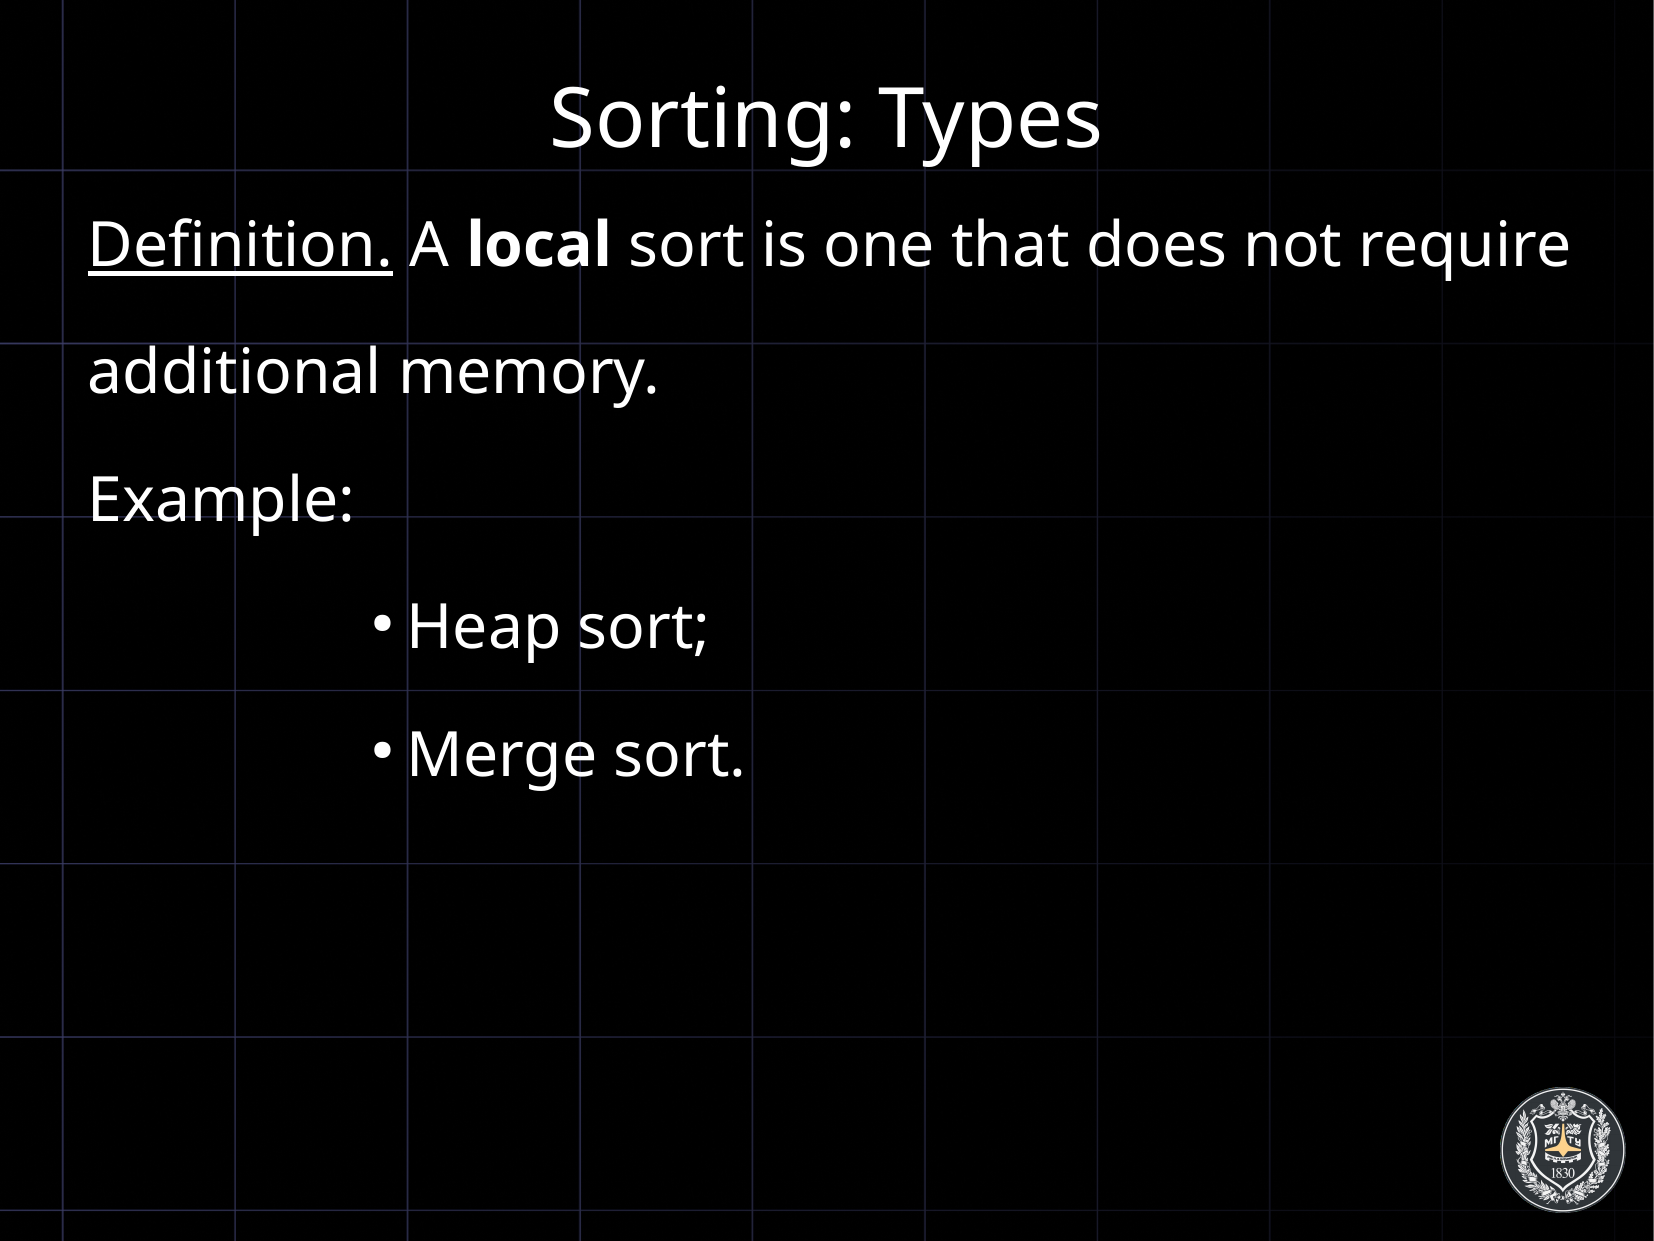

# Sorting: Types
Definition. A local sort is one that does not require additional memory.
Example:
Heap sort;
Merge sort.